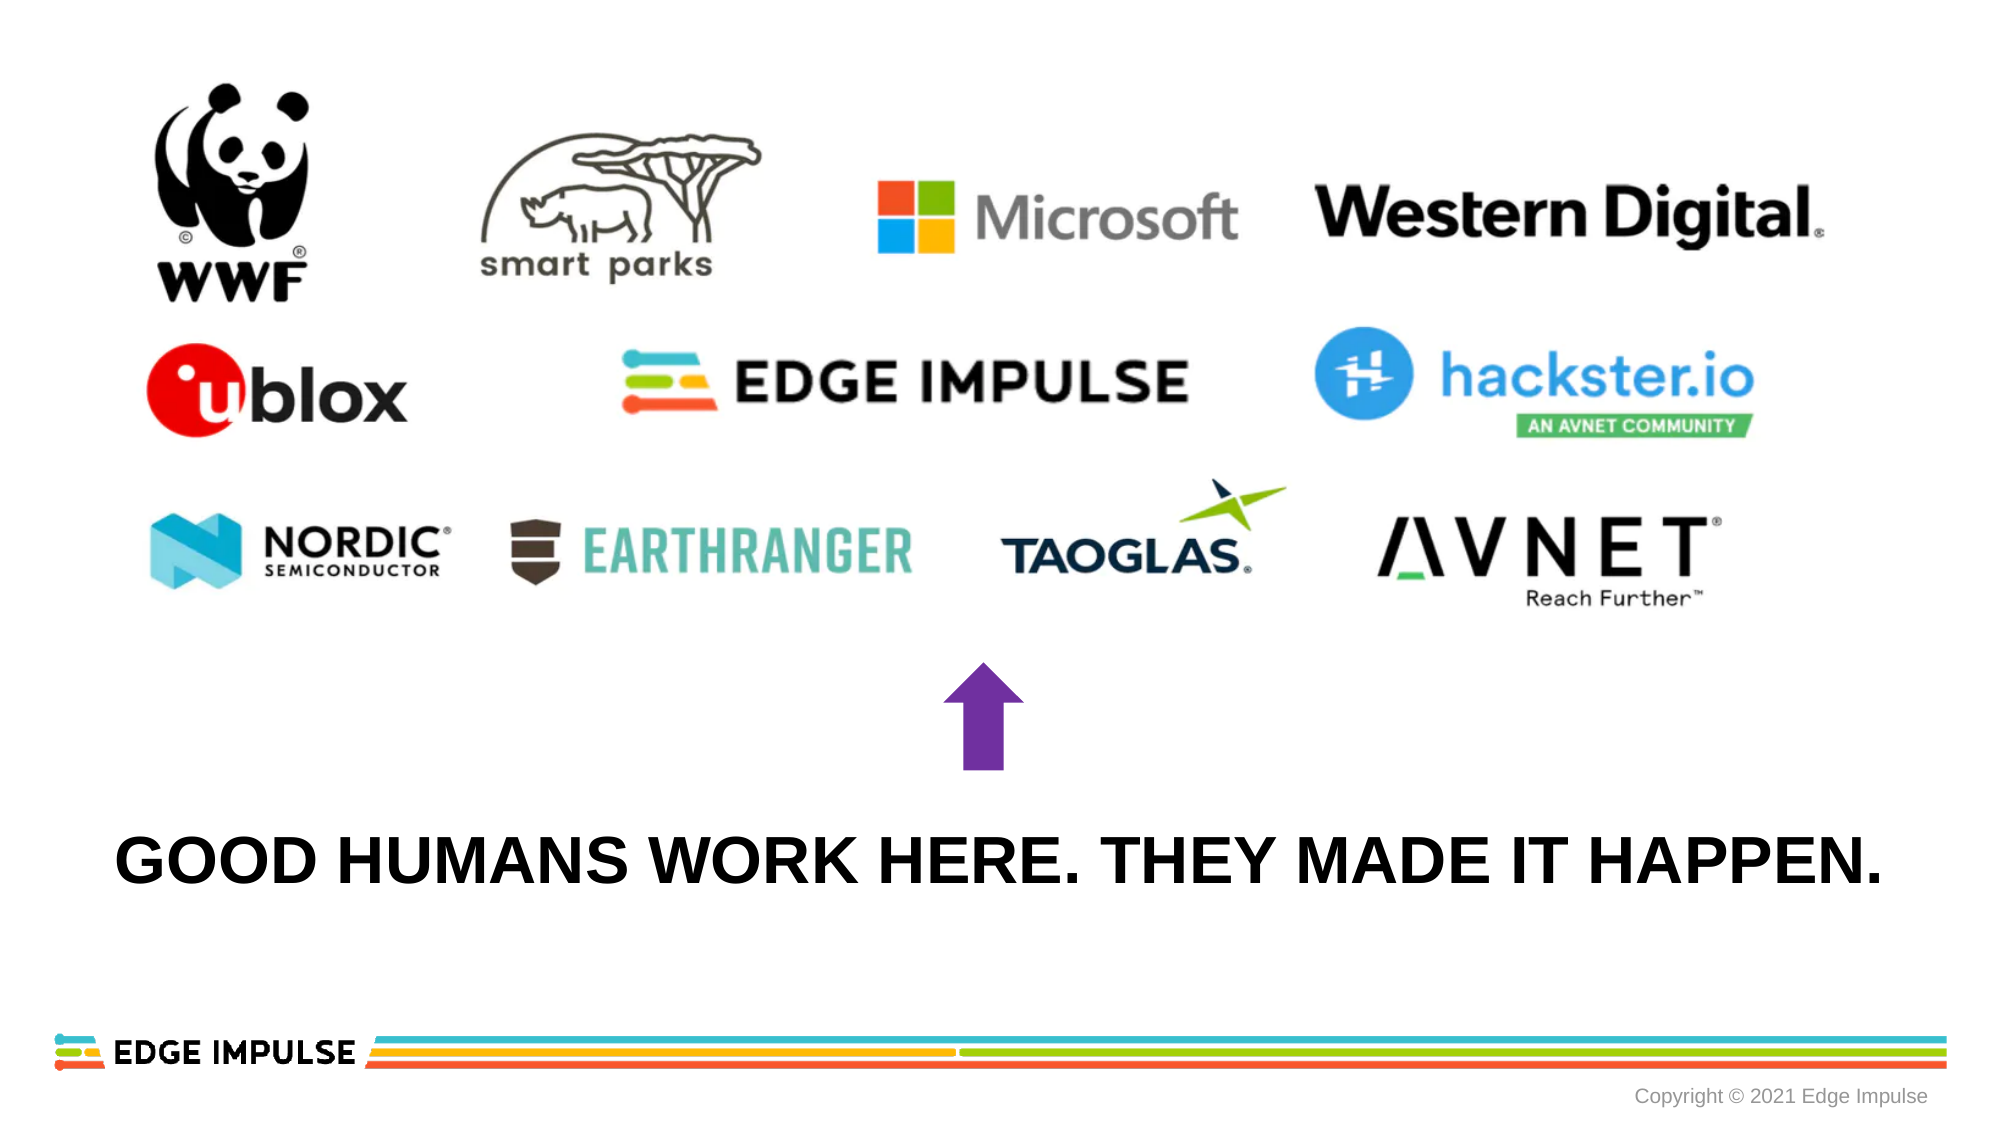

GOOD HUMANS WORK HERE. THEY MADE IT HAPPEN.